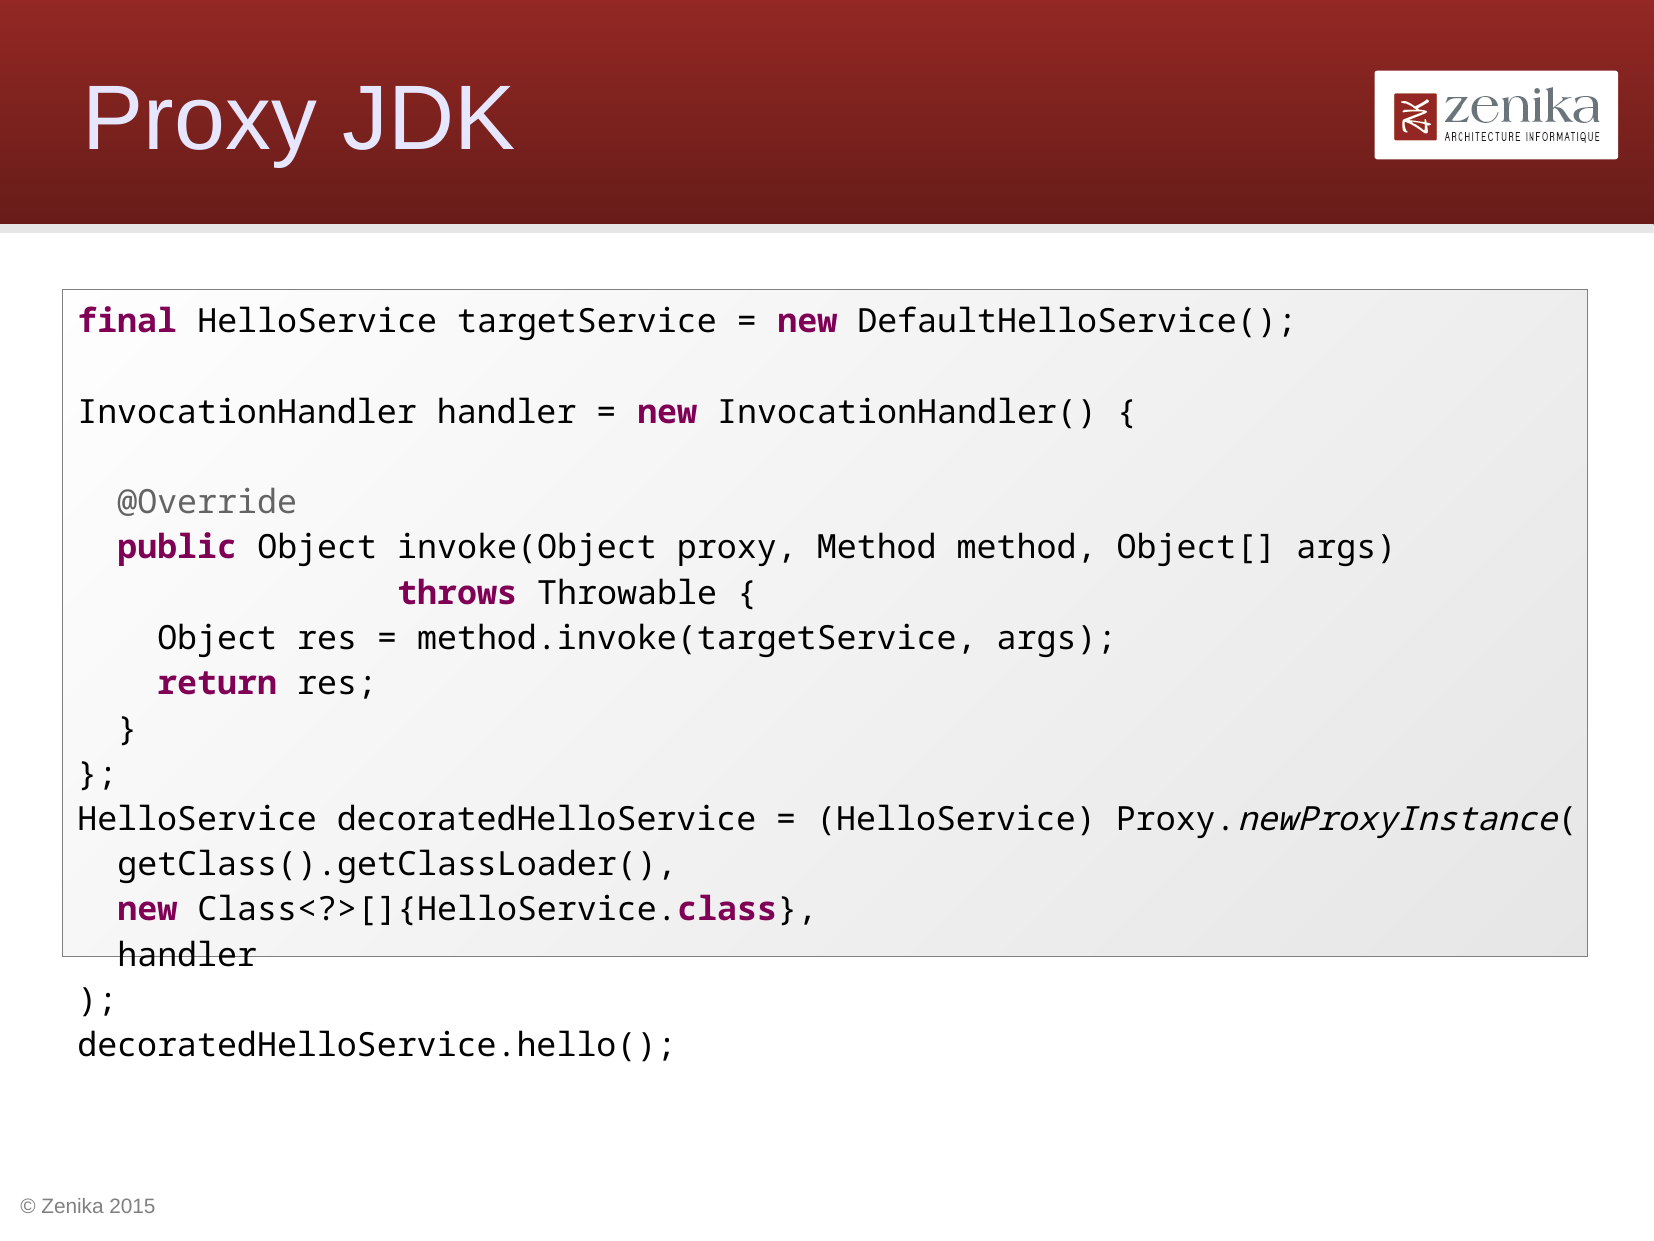

# Proxy JDK
final HelloService targetService = new DefaultHelloService();
InvocationHandler handler = new InvocationHandler() {
 @Override
 public Object invoke(Object proxy, Method method, Object[] args)
 throws Throwable {
 Object res = method.invoke(targetService, args);
 return res;
 }
};
HelloService decoratedHelloService = (HelloService) Proxy.newProxyInstance(
 getClass().getClassLoader(),
 new Class<?>[]{HelloService.class},
 handler
);
decoratedHelloService.hello();